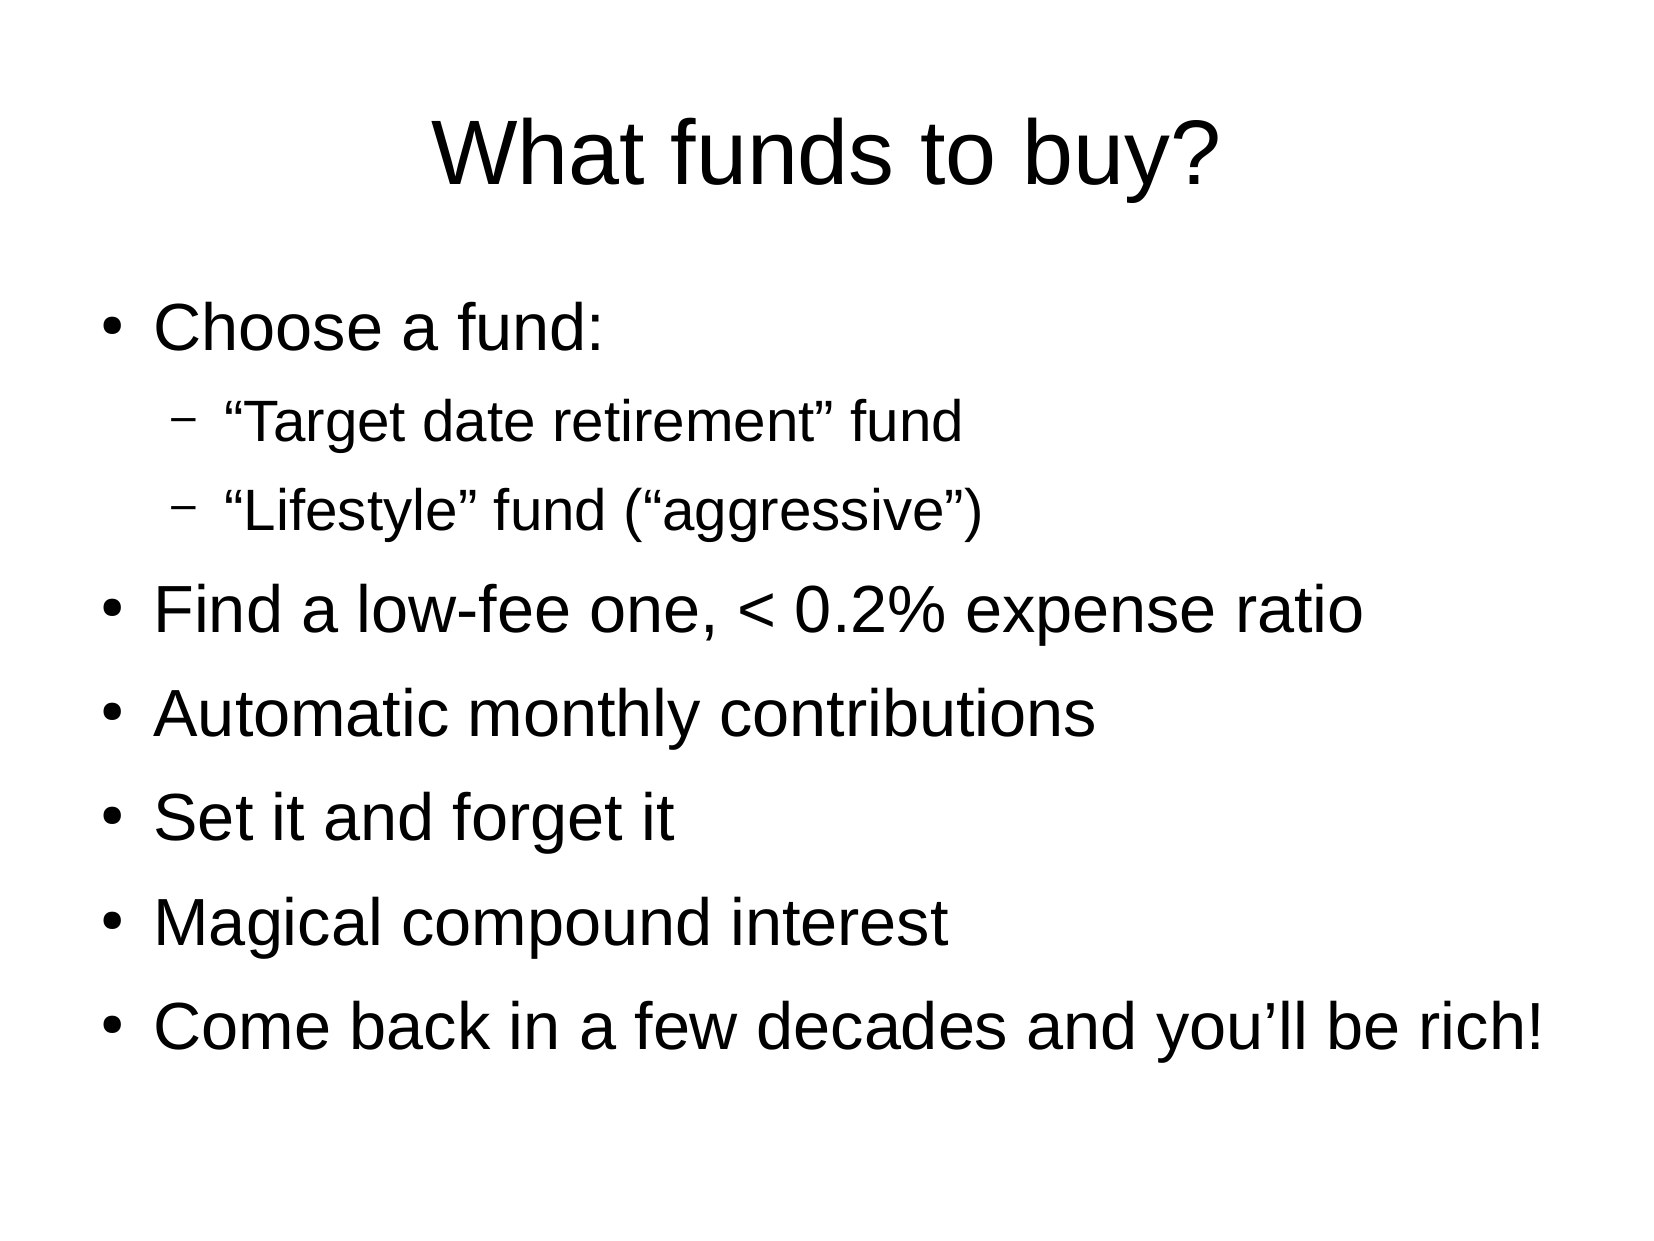

# What funds to buy?
Choose a fund:
“Target date retirement” fund
“Lifestyle” fund (“aggressive”)
Find a low-fee one, < 0.2% expense ratio
Automatic monthly contributions
Set it and forget it
Magical compound interest
Come back in a few decades and you’ll be rich!